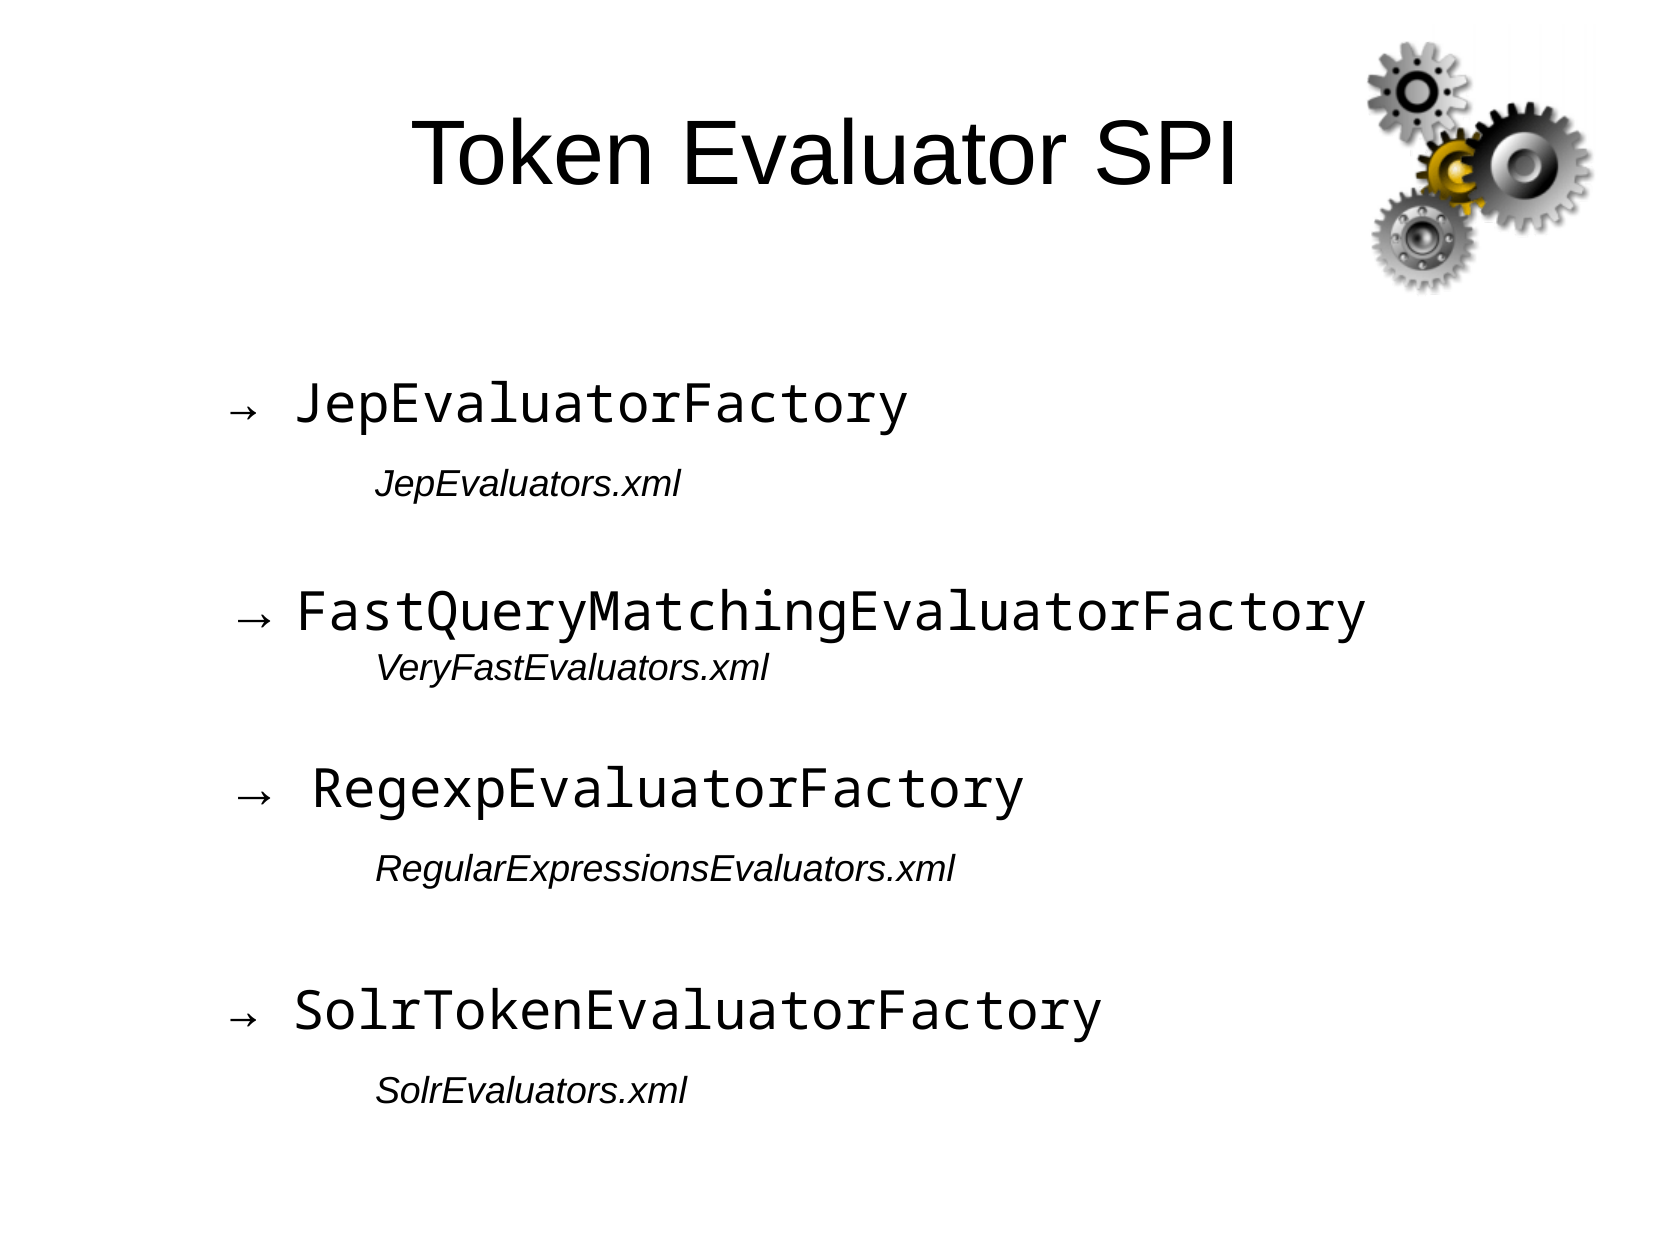

# Token Evaluator SPI
	→ JepEvaluatorFactory
			JepEvaluators.xml
	→ FastQueryMatchingEvaluatorFactory
			VeryFastEvaluators.xml
	→ RegexpEvaluatorFactory
			RegularExpressionsEvaluators.xml
	→ SolrTokenEvaluatorFactory
			SolrEvaluators.xml